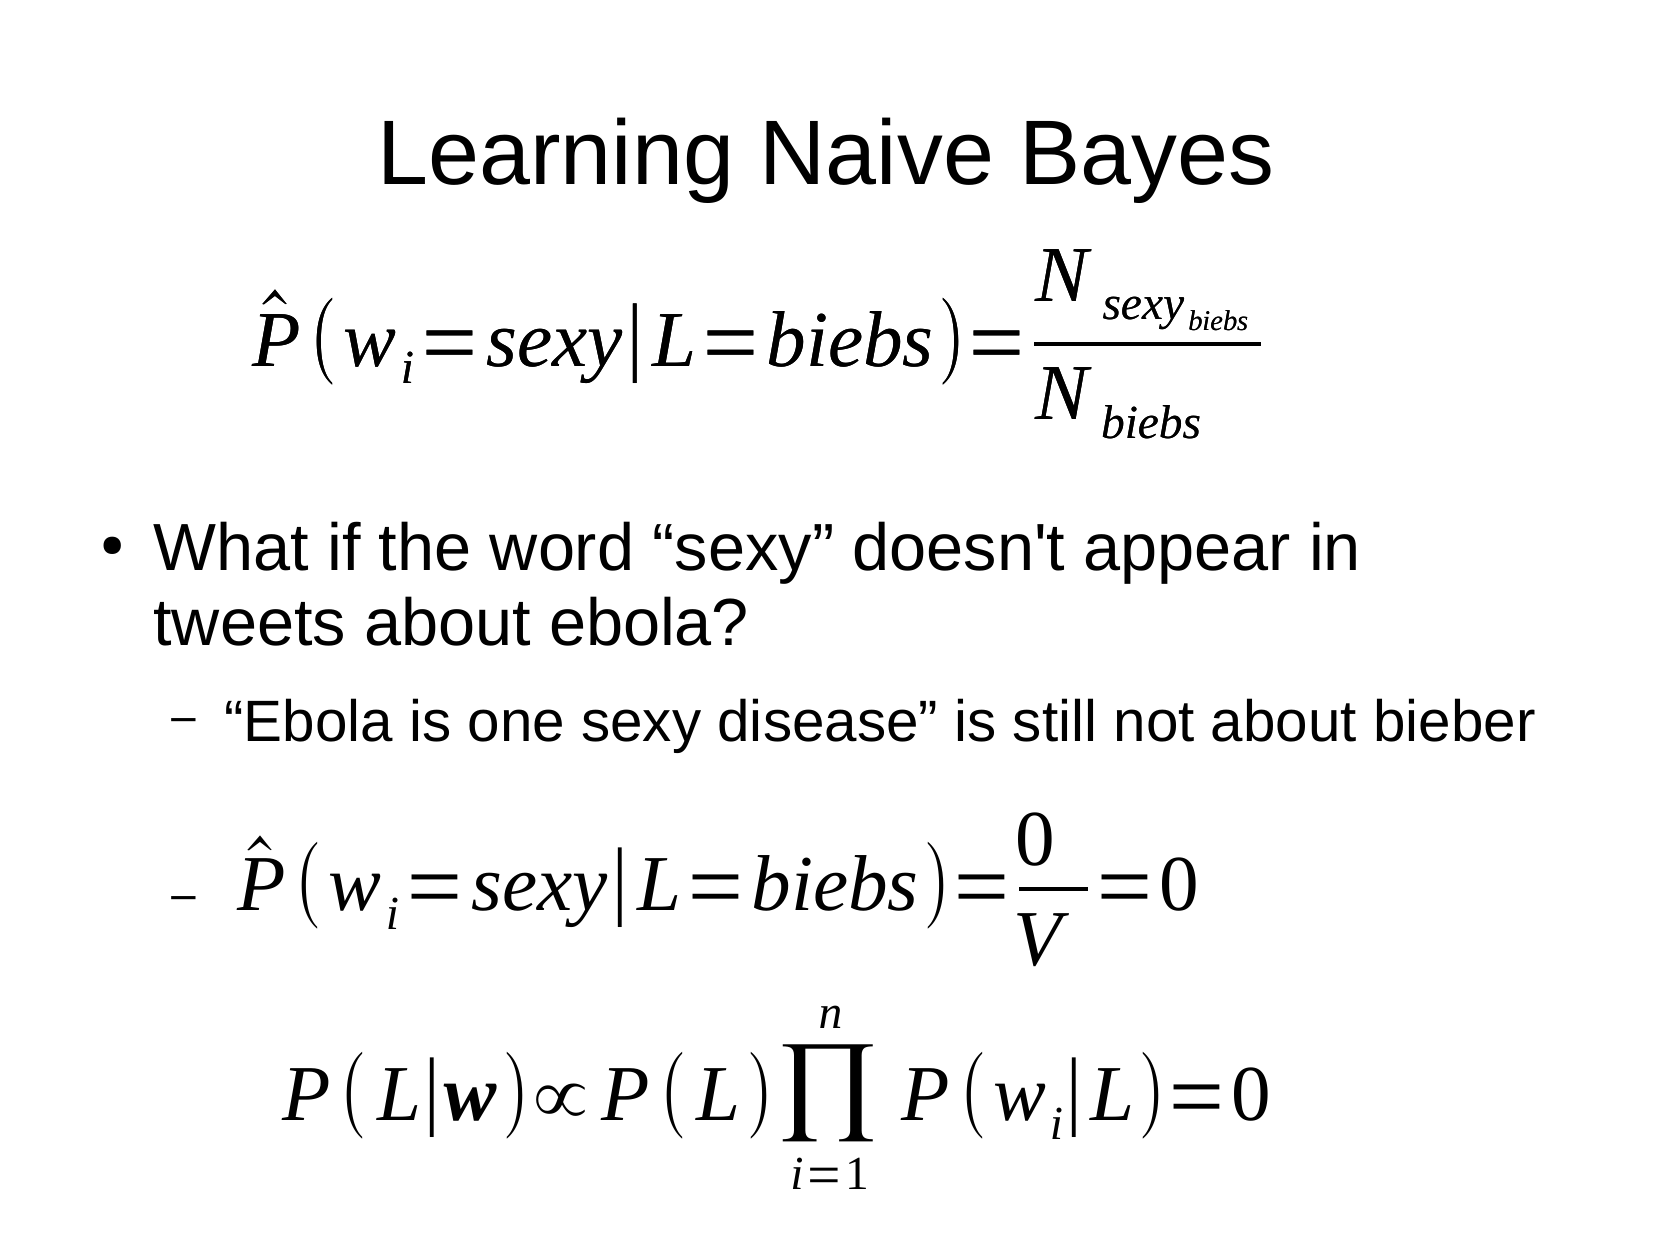

# Learning Naive Bayes
What if the word “sexy” doesn't appear in tweets about ebola?
“Ebola is one sexy disease” is still not about bieber